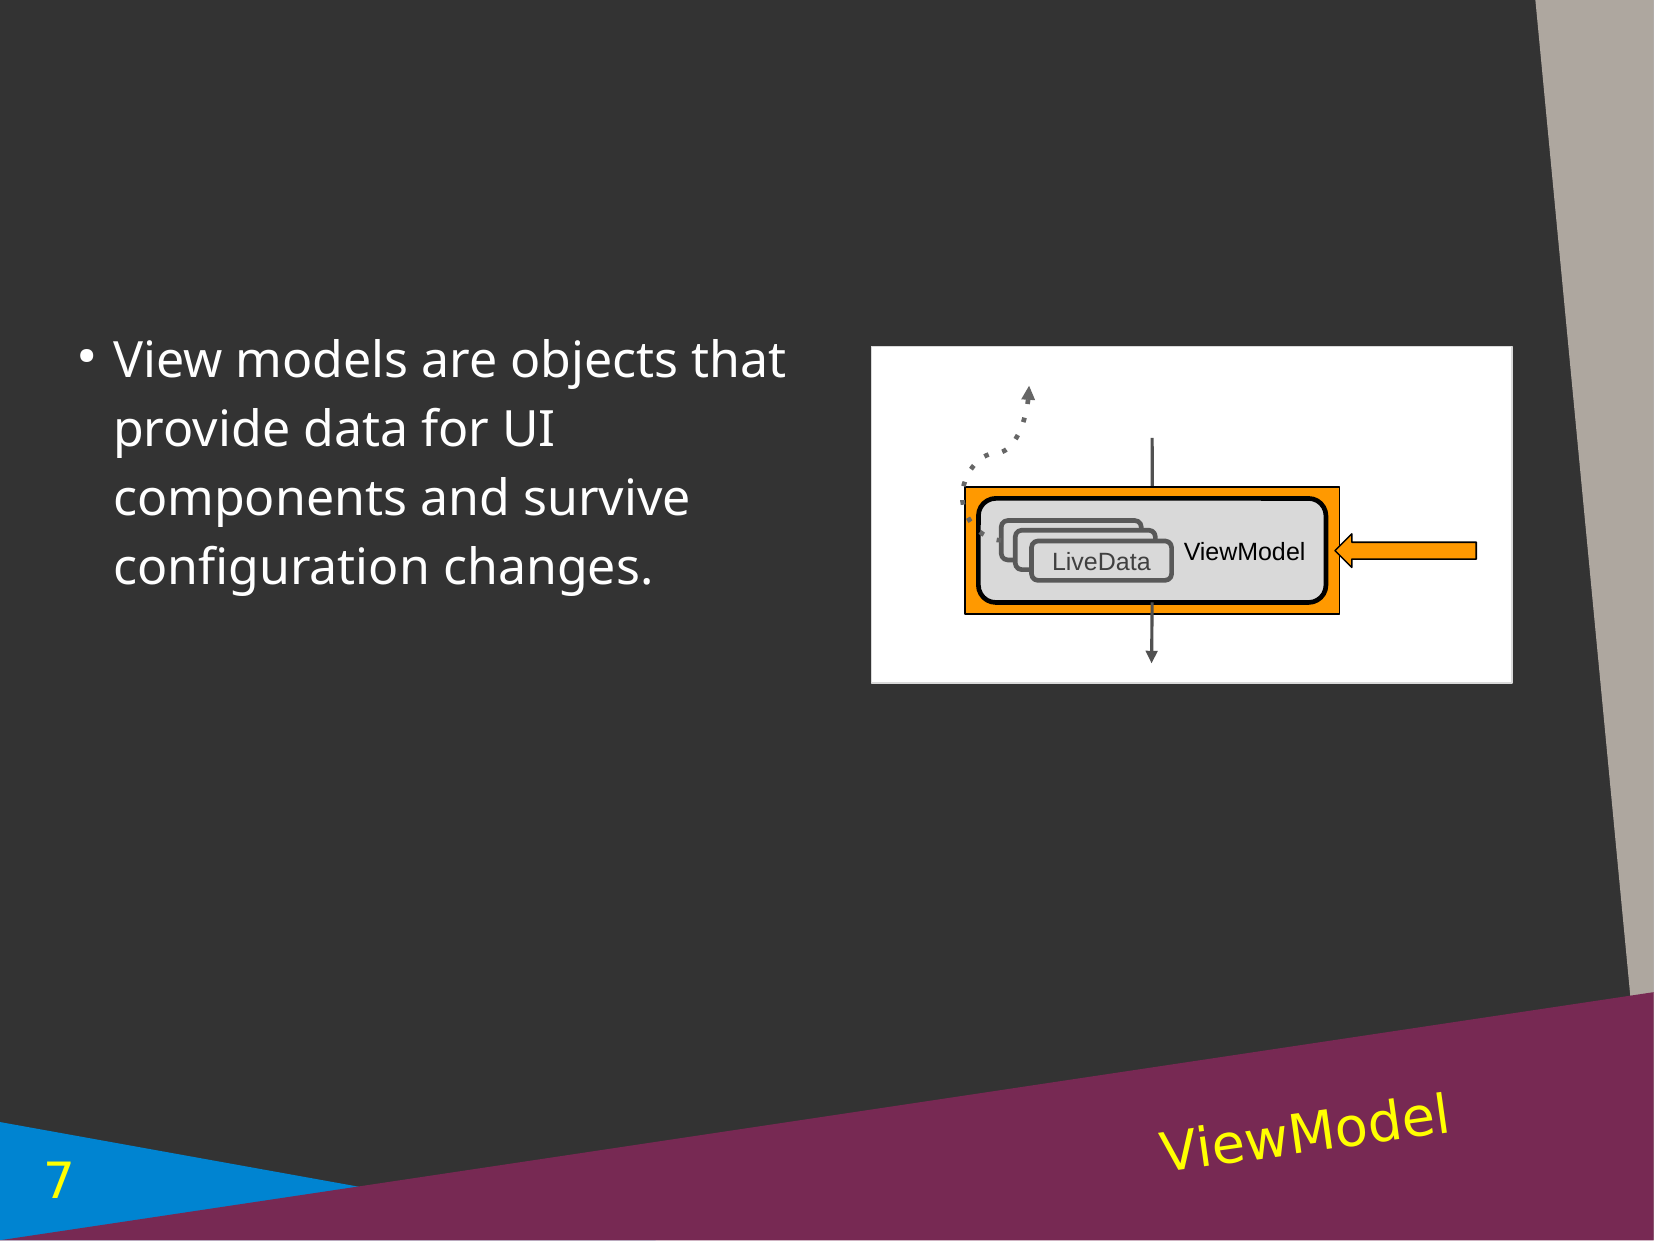

View models are objects that provide data for UI components and survive configuration changes.
ViewModel
LiveData
LiveData
LiveData
# ViewModel
7